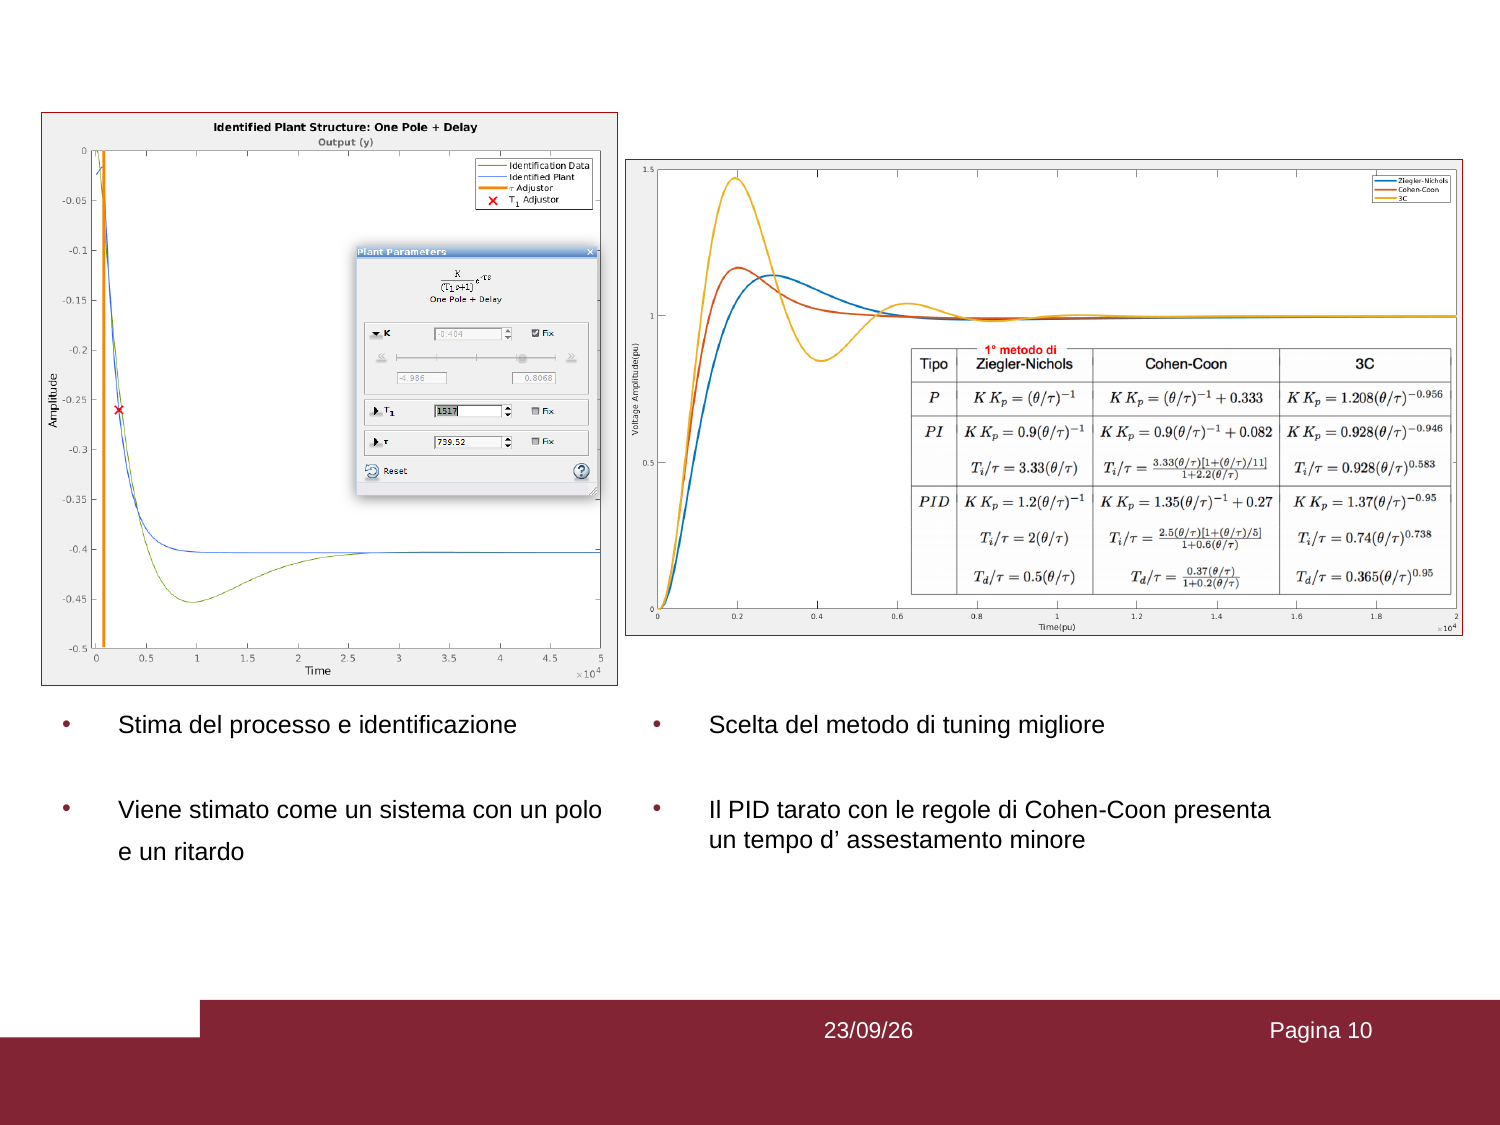

# Stima del processo e identificazione
Viene stimato come un sistema con un polo
e un ritardo
Scelta del metodo di tuning migliore
Il PID tarato con le regole di Cohen-Coon presenta un tempo d’ assestamento minore
Titolo Presentazione
10